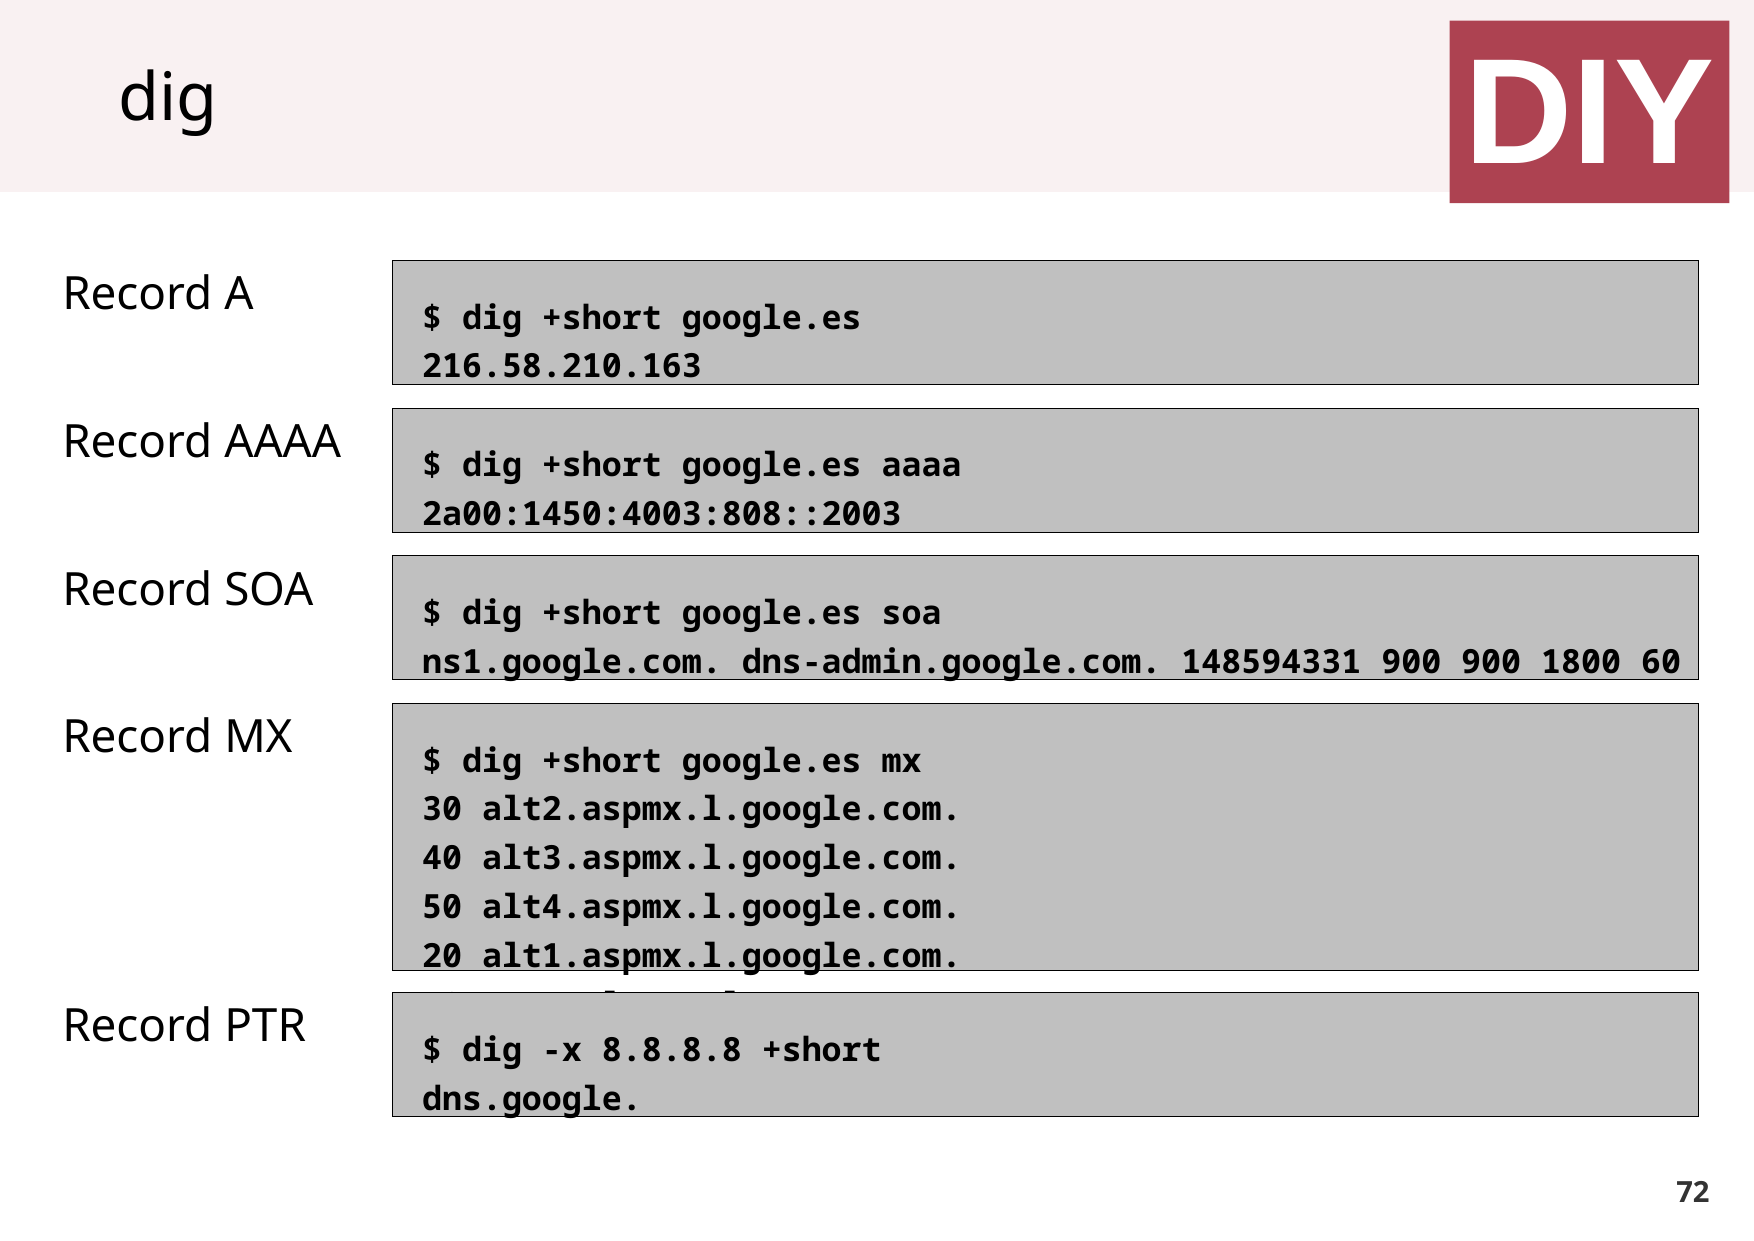

# dig
DIY
Record A
$ dig +short google.es
216.58.210.163
Record AAAA
$ dig +short google.es aaaa
2a00:1450:4003:808::2003
Record SOA
$ dig +short google.es soa
ns1.google.com. dns-admin.google.com. 148594331 900 900 1800 60
Record MX
$ dig +short google.es mx
30 alt2.aspmx.l.google.com.
40 alt3.aspmx.l.google.com.
50 alt4.aspmx.l.google.com.
20 alt1.aspmx.l.google.com.
10 aspmx.l.google.com.
Record PTR
$ dig -x 8.8.8.8 +short
dns.google.
72
Confiabilidad y control de flujo